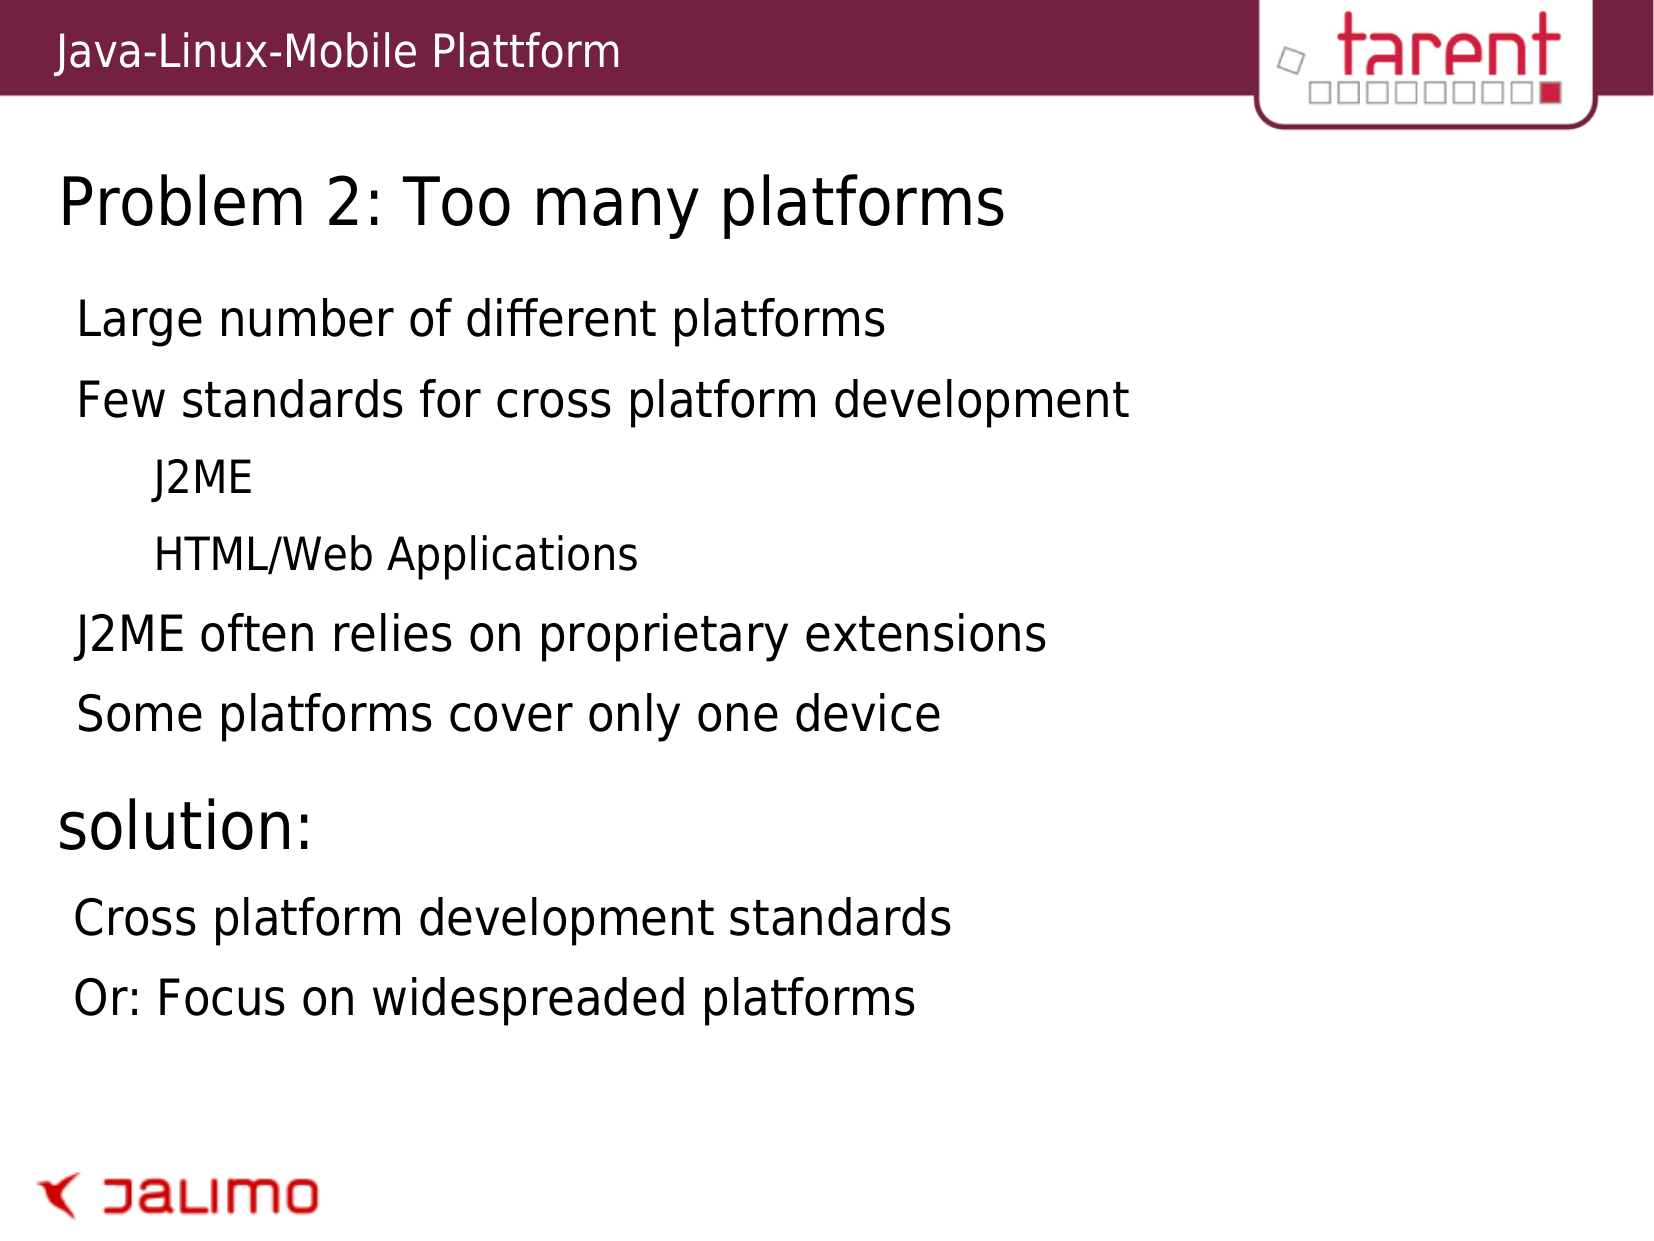

# Problem 2: Too many platforms
Large number of different platforms
Few standards for cross platform development
J2ME
HTML/Web Applications
J2ME often relies on proprietary extensions
Some platforms cover only one device
solution:
Cross platform development standards
Or: Focus on widespreaded platforms